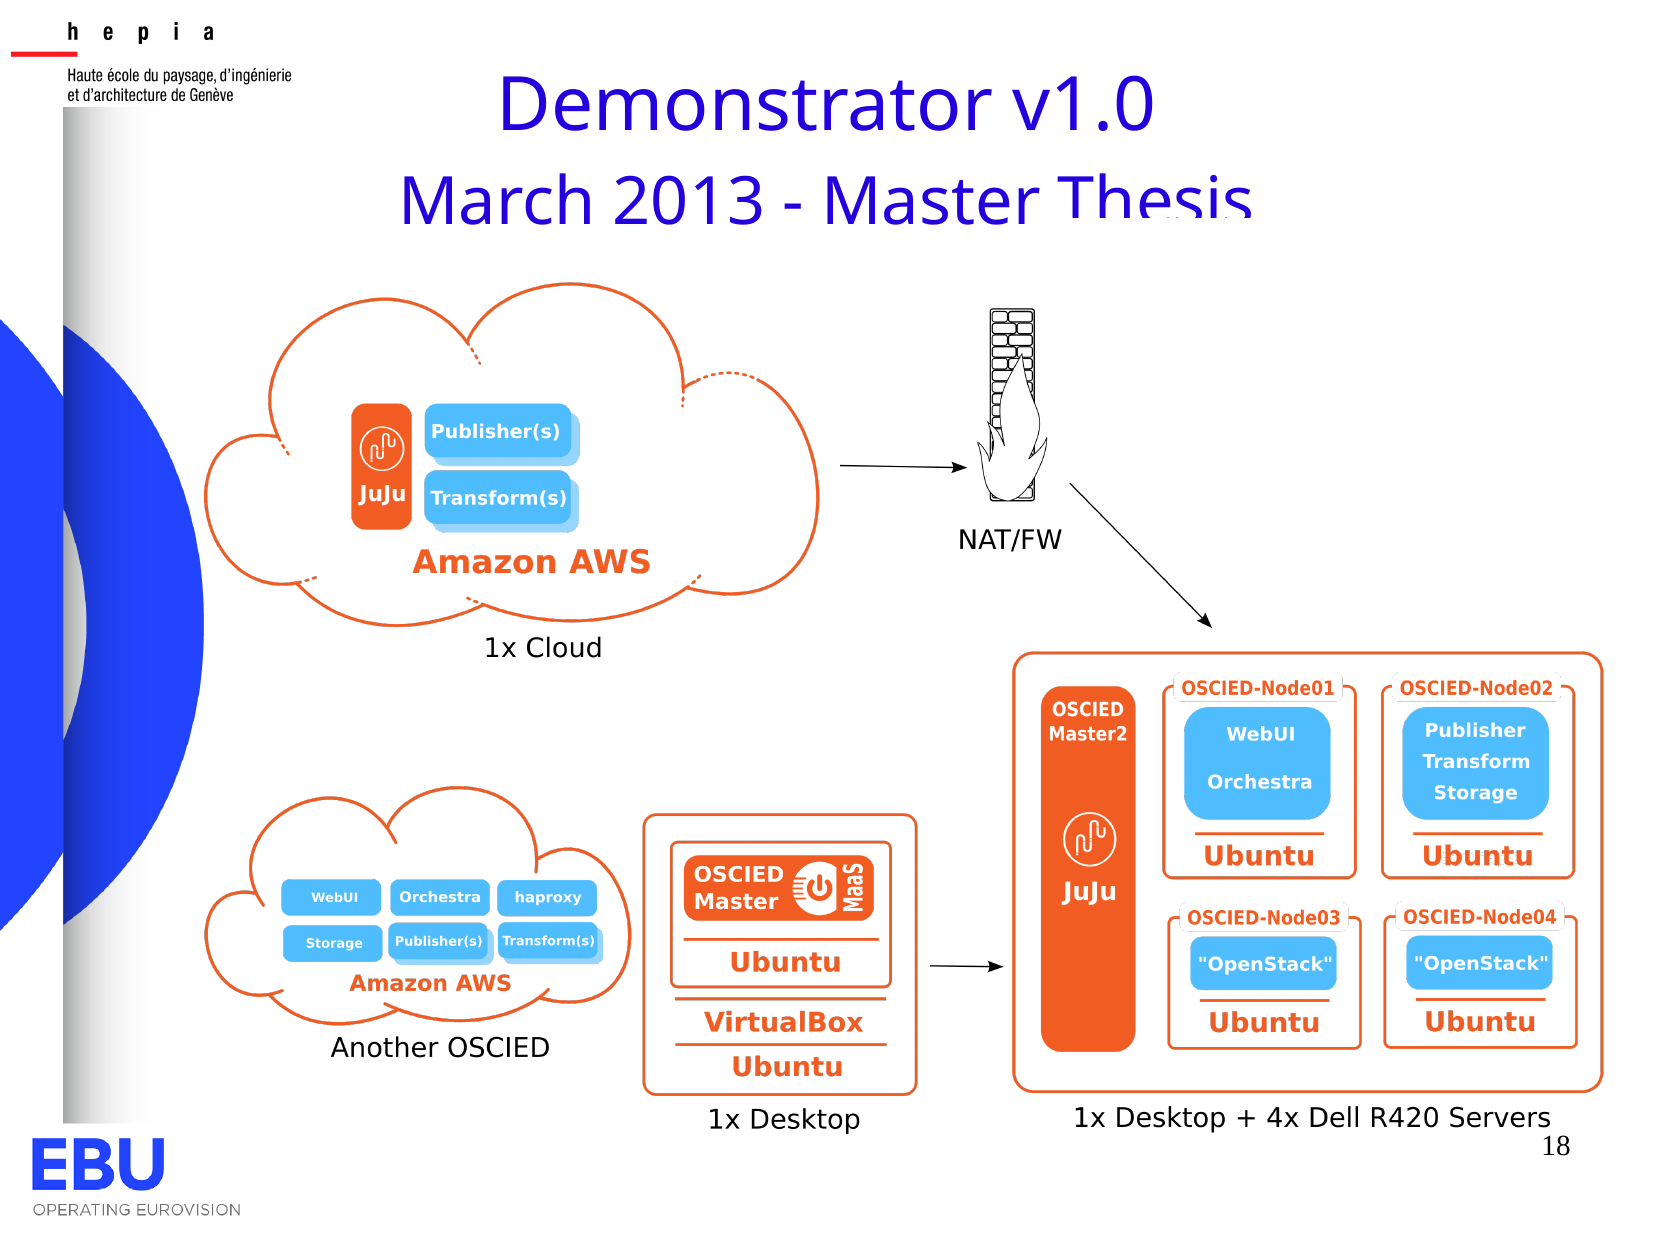

# Demonstrator v1.0 March 2013 - Master Thesis
18